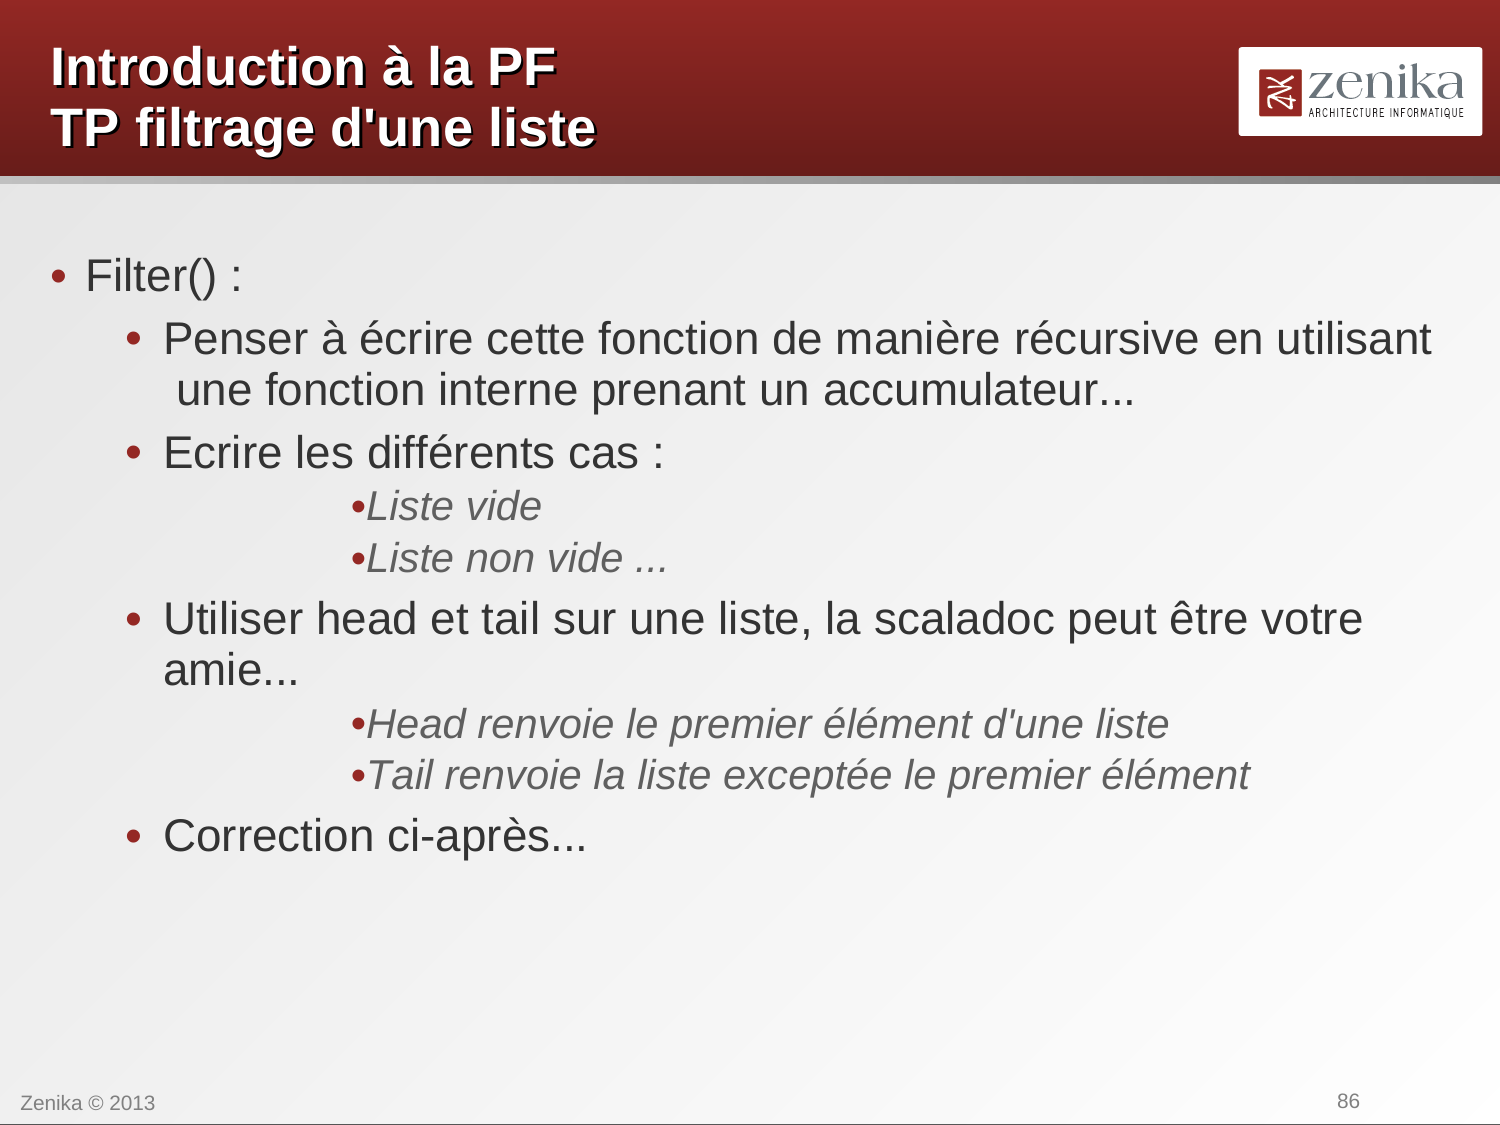

# Introduction à la PF TP filtrage d'une liste
Filter() :
Penser à écrire cette fonction de manière récursive en utilisant une fonction interne prenant un accumulateur...
Ecrire les différents cas :
Liste vide
Liste non vide ...
Utiliser head et tail sur une liste, la scaladoc peut être votre amie...
Head renvoie le premier élément d'une liste
Tail renvoie la liste exceptée le premier élément
Correction ci-après...